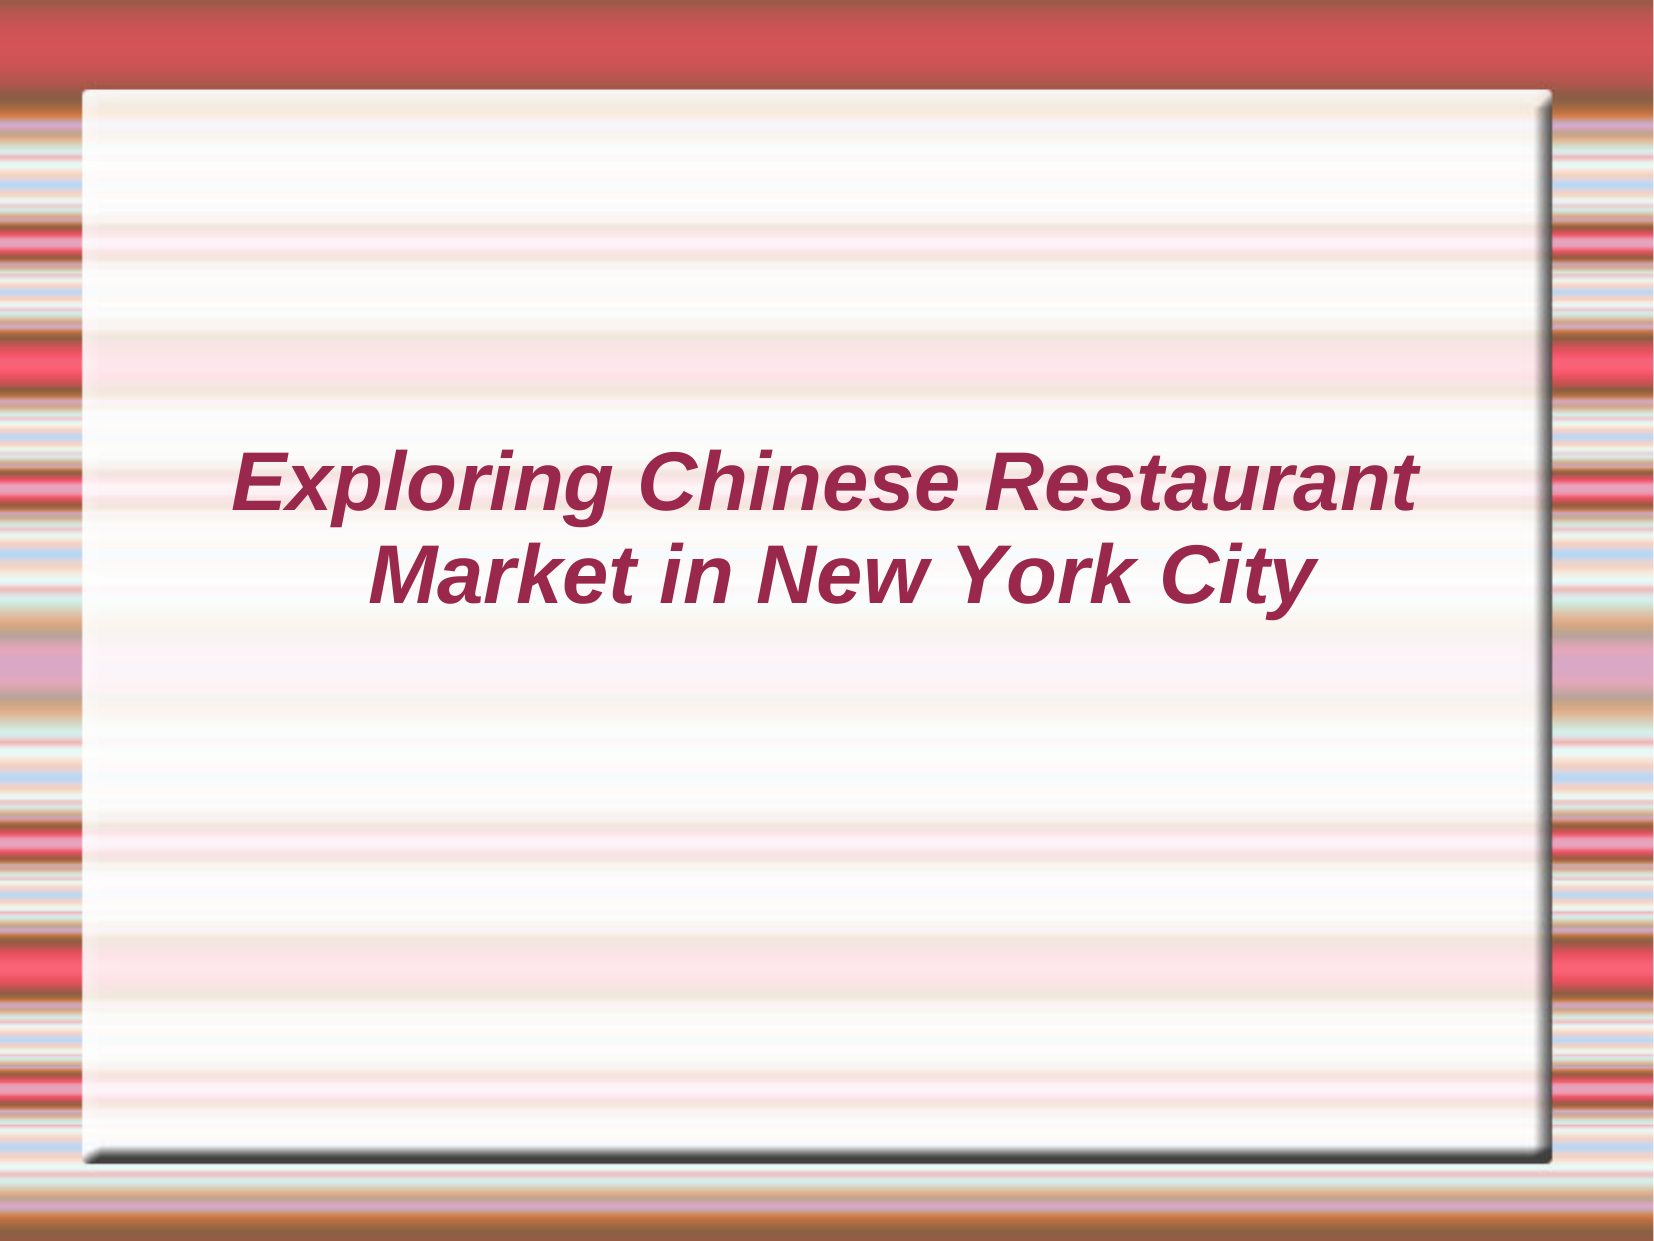

# Exploring Chinese Restaurant Market in New York City